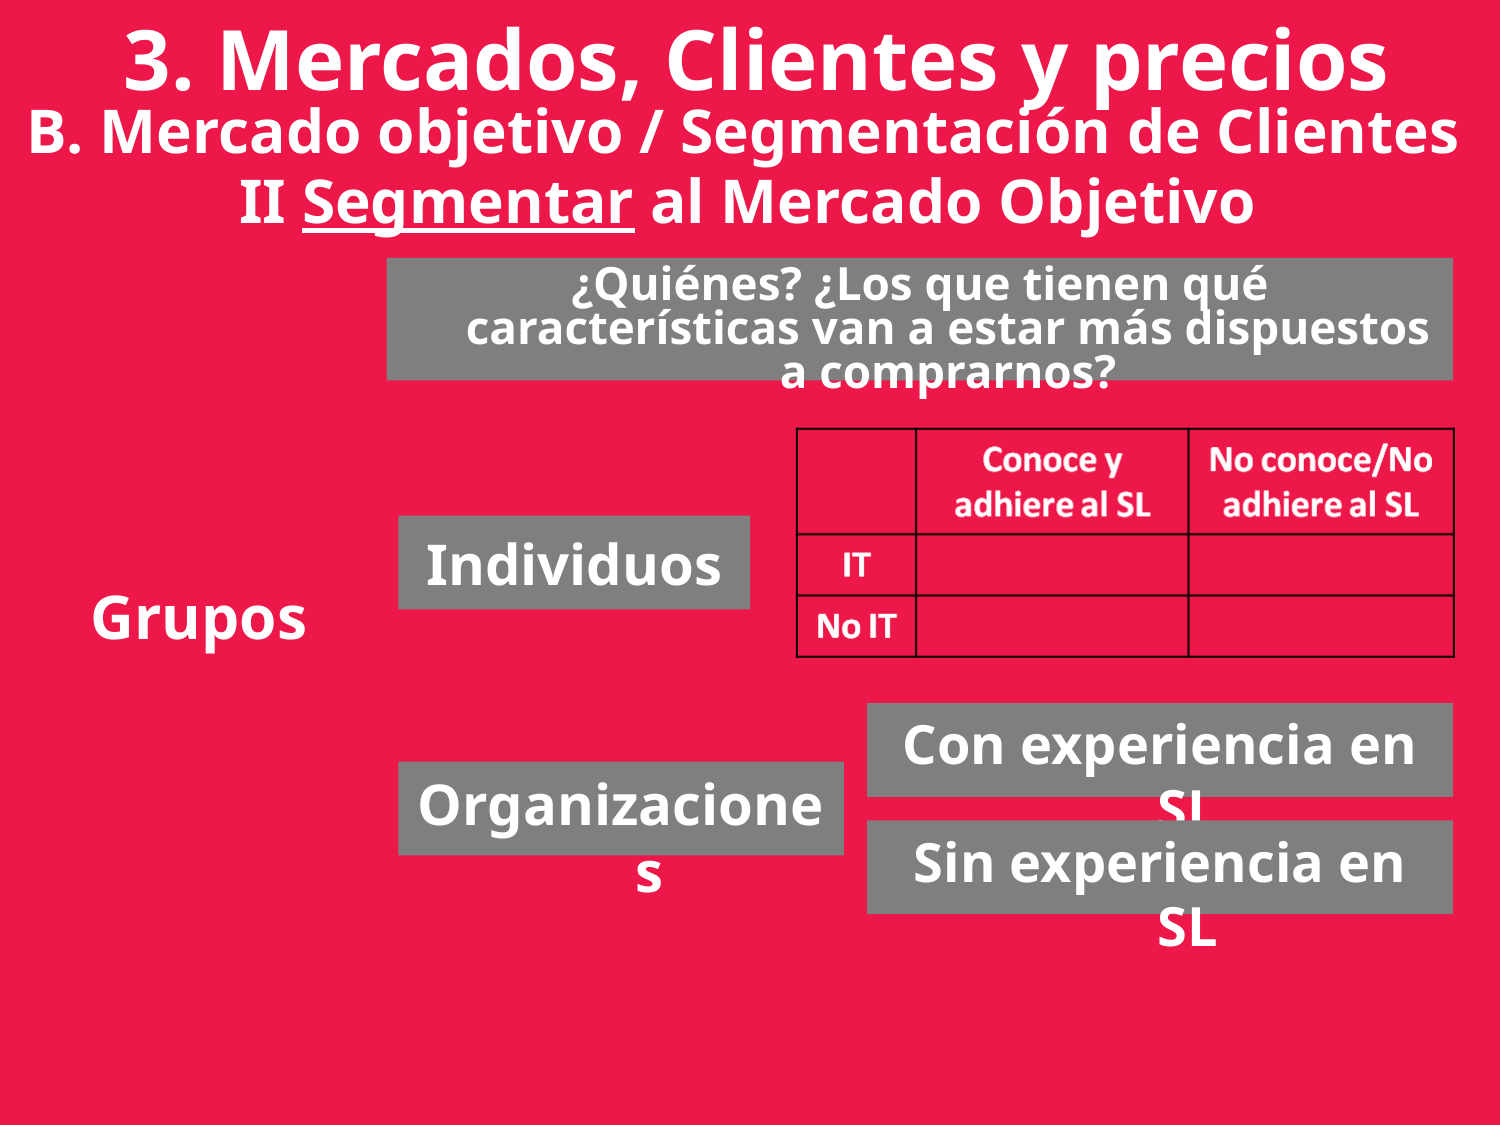

# 3. Mercados, Clientes y precios
B. Mercado objetivo / Segmentación de Clientes
II Segmentar al Mercado Objetivo
¿Quiénes? ¿Los que tienen qué características van a estar más dispuestos a comprarnos?
Individuos
Grupos
Con experiencia en SL
Organizaciones
Sin experiencia en SL